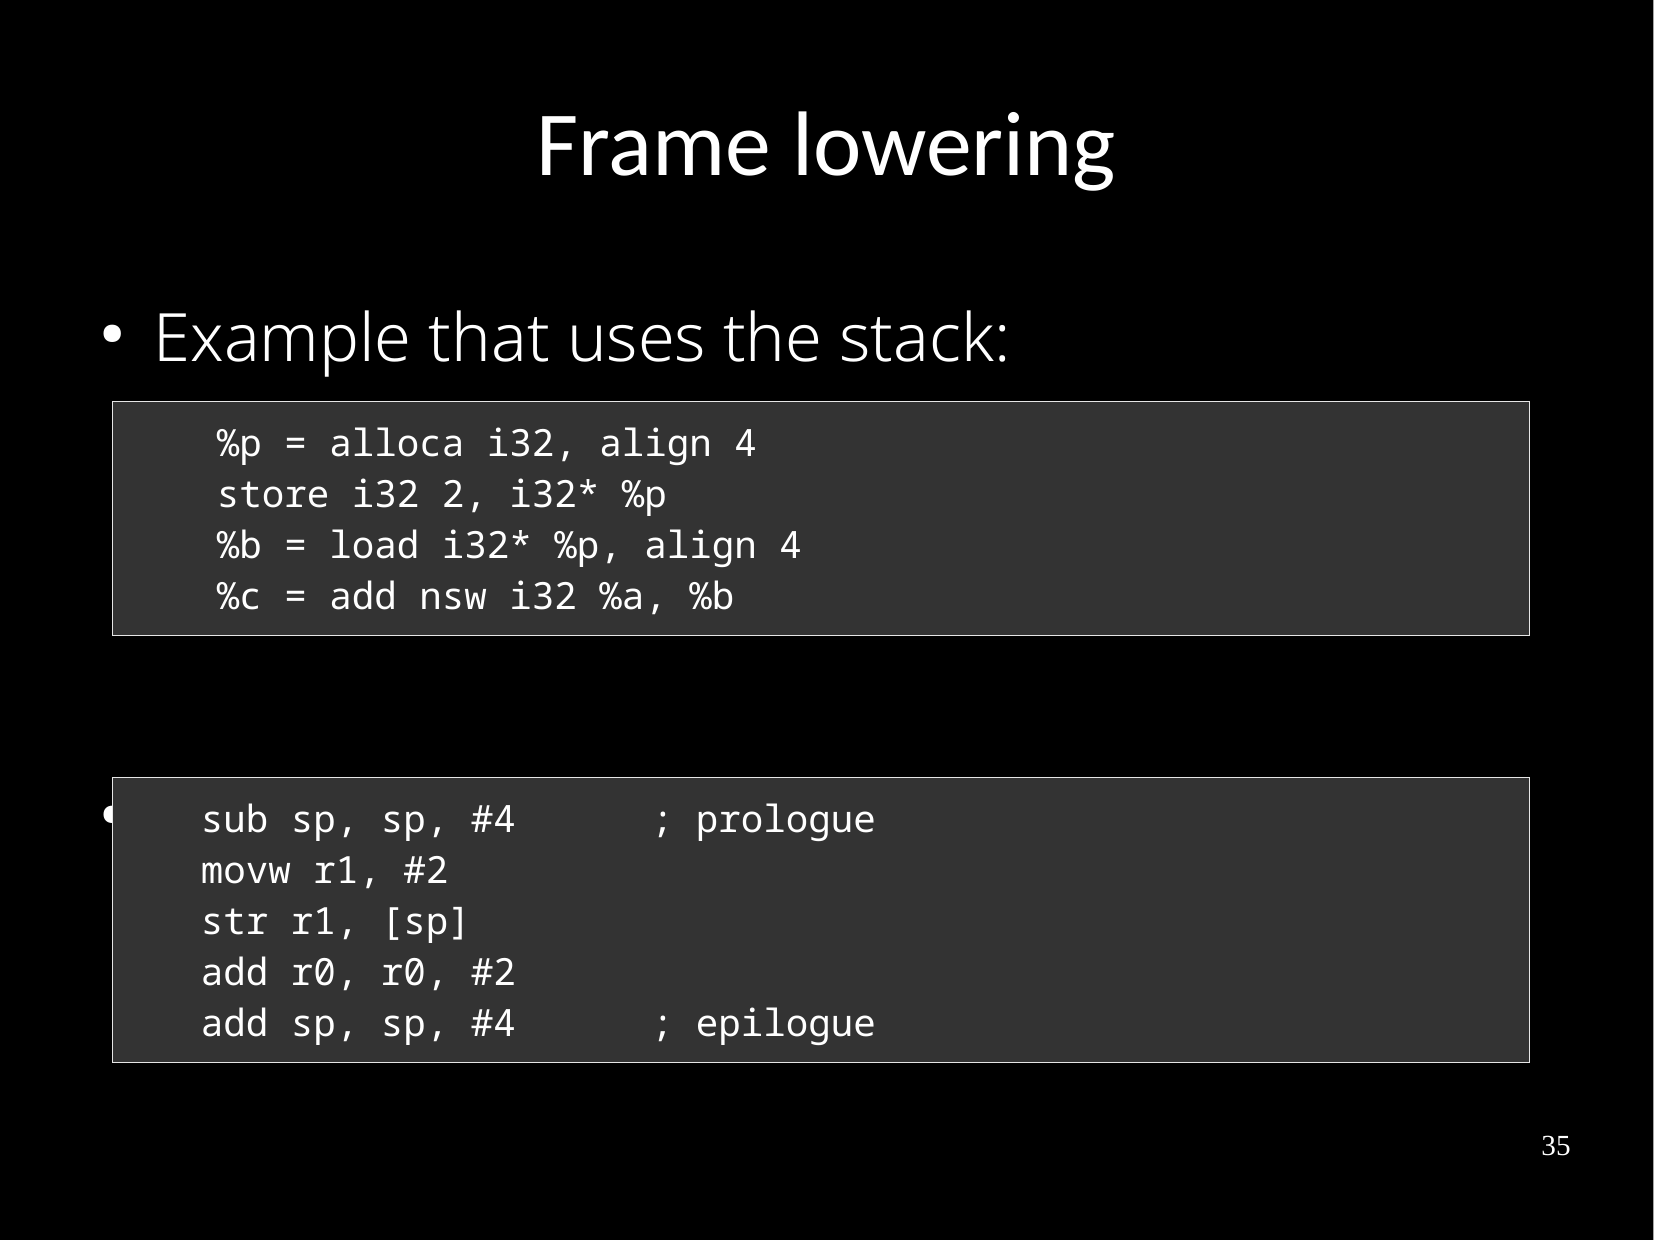

# Frame lowering
Example that uses the stack:
Output when compiled with -O2:
 %p = alloca i32, align 4
 store i32 2, i32* %p
 %b = load i32* %p, align 4
 %c = add nsw i32 %a, %b
	sub sp, sp, #4 ; prologue
	movw r1, #2
	str r1, [sp]
	add r0, r0, #2
	add sp, sp, #4 ; epilogue
35